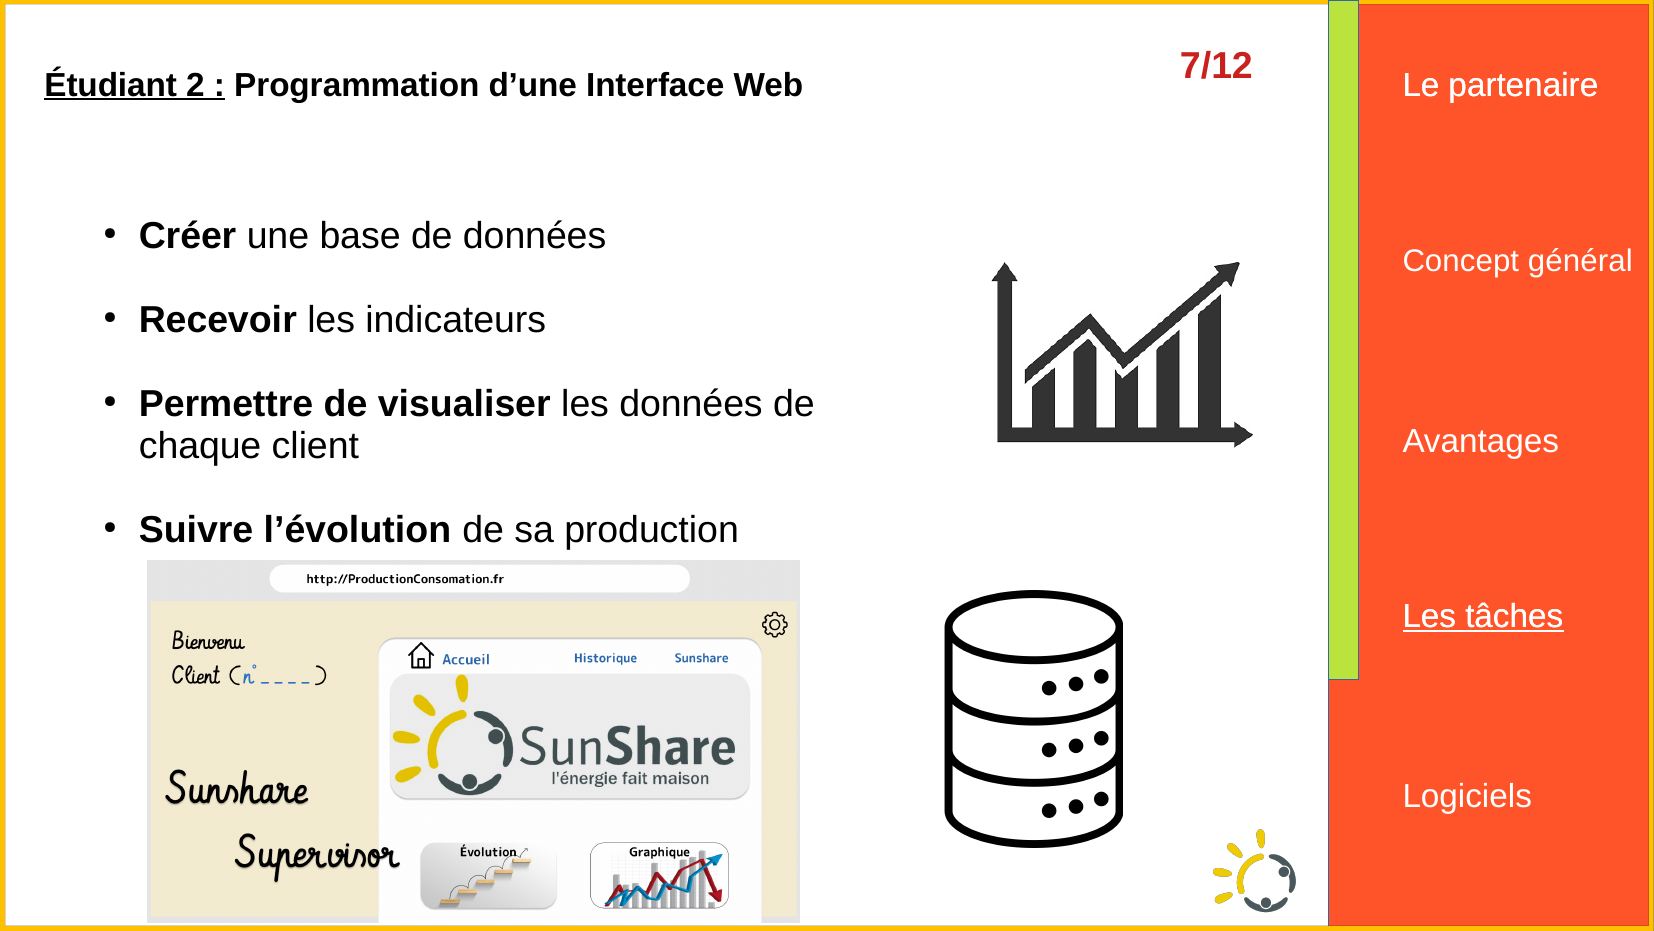

Étudiant 2 : Programmation d’une Interface Web
Le partenaire
Créer une base de données
Recevoir les indicateurs
Permettre de visualiser les données de chaque client
Suivre l’évolution de sa production
Les tâches